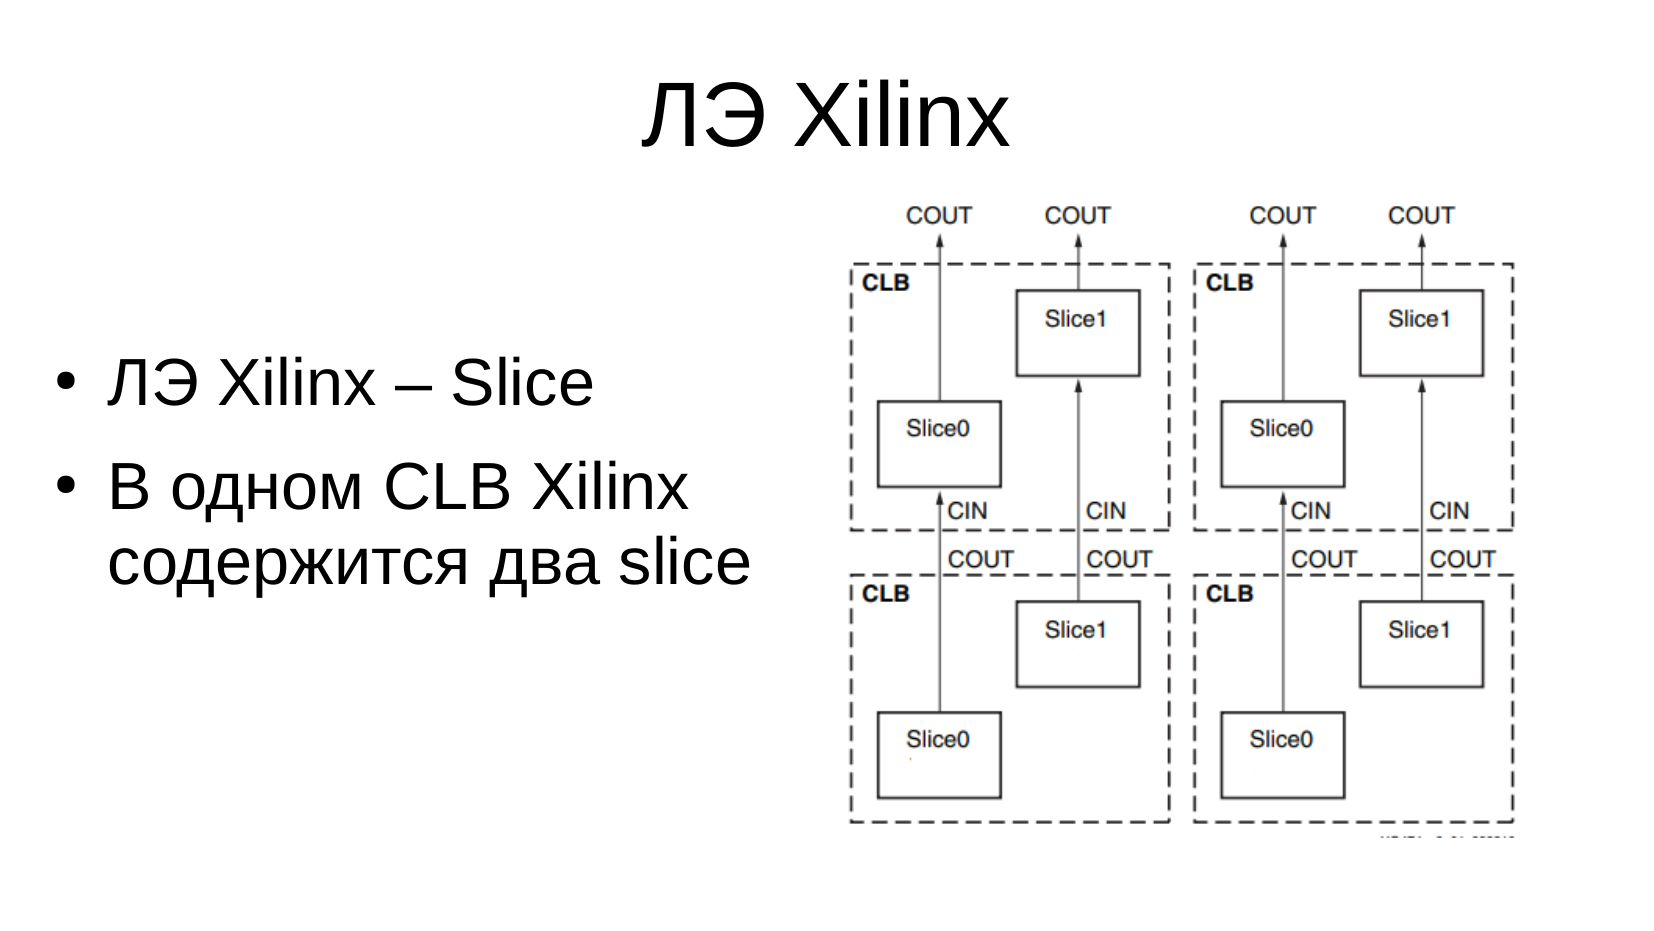

# ЛЭ Xilinx
ЛЭ Xilinx – Slice
В одном CLB Xilinx содержится два slice